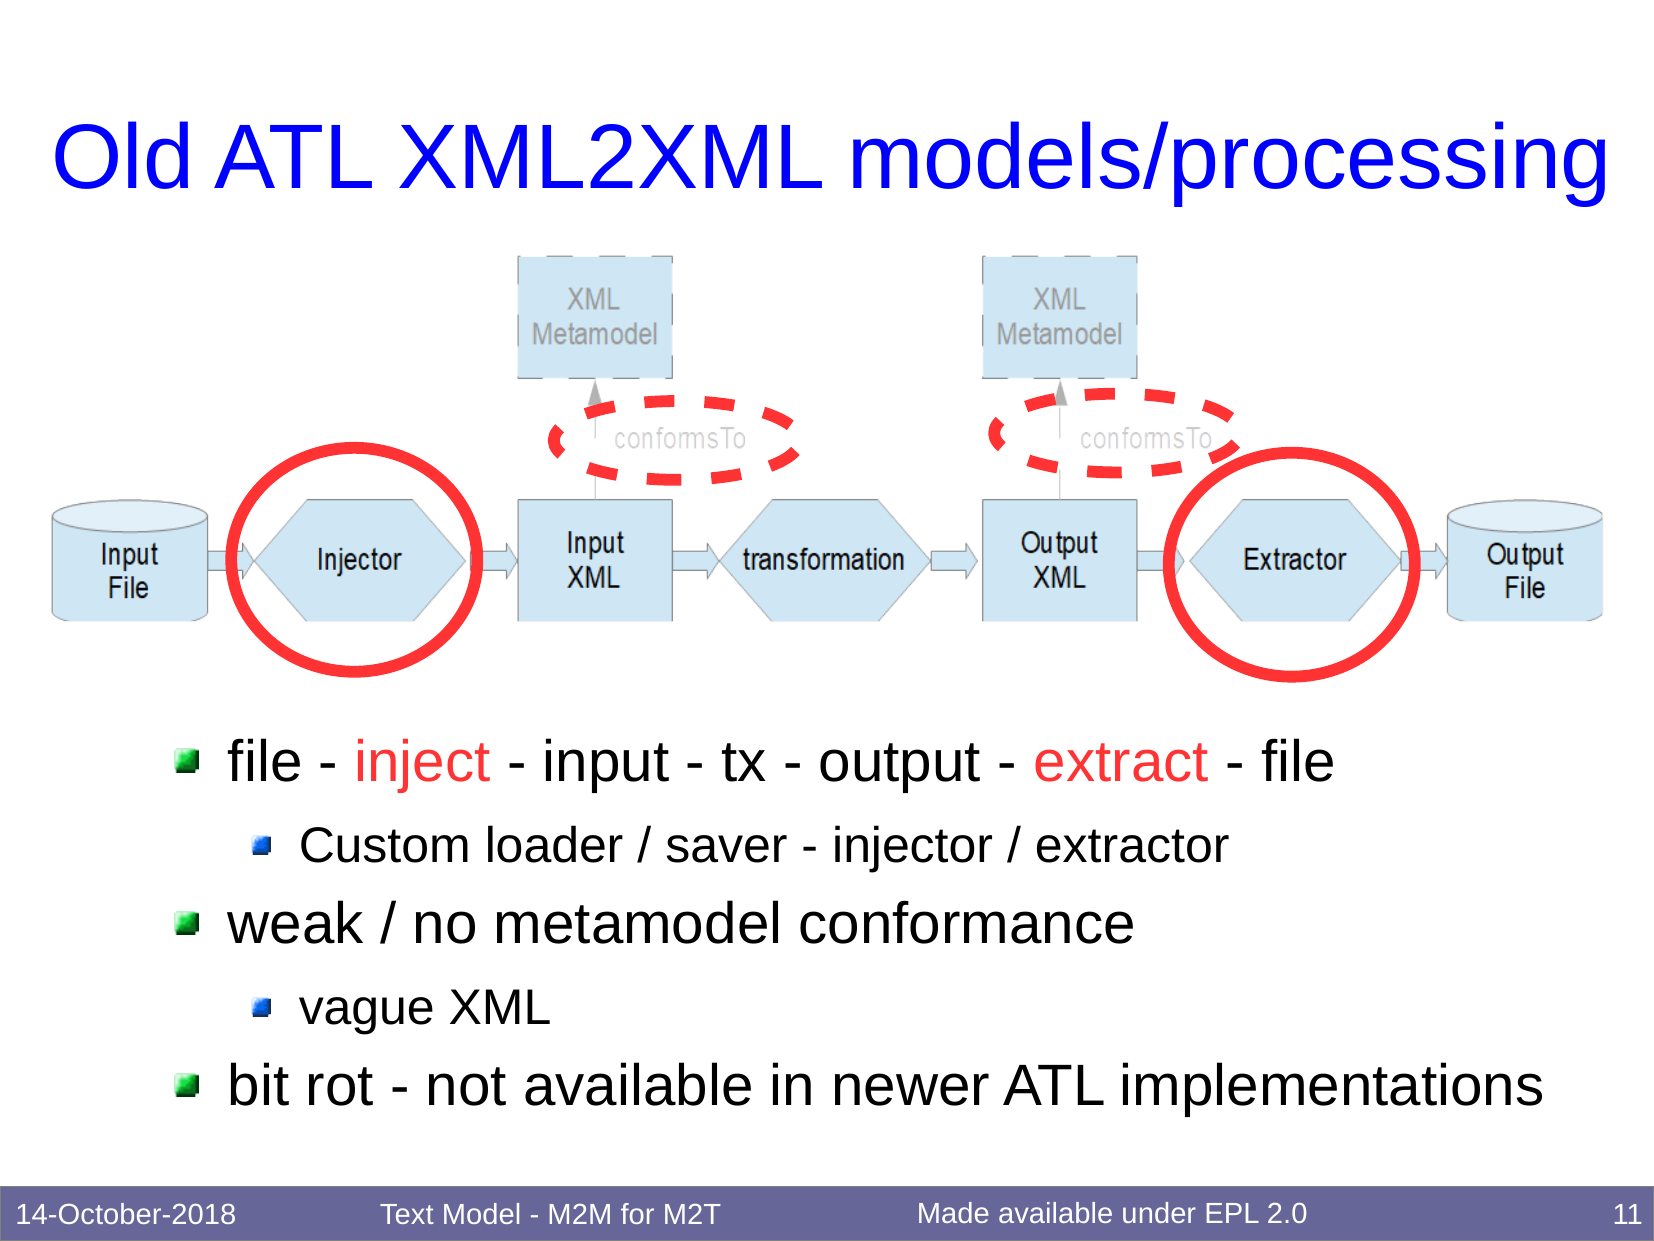

# Old ATL XML2XML models/processing
file - inject - input - tx - output - extract - file
Custom loader / saver - injector / extractor
weak / no metamodel conformance
vague XML
bit rot - not available in newer ATL implementations
14-October-2018
Text Model - M2M for M2T
11